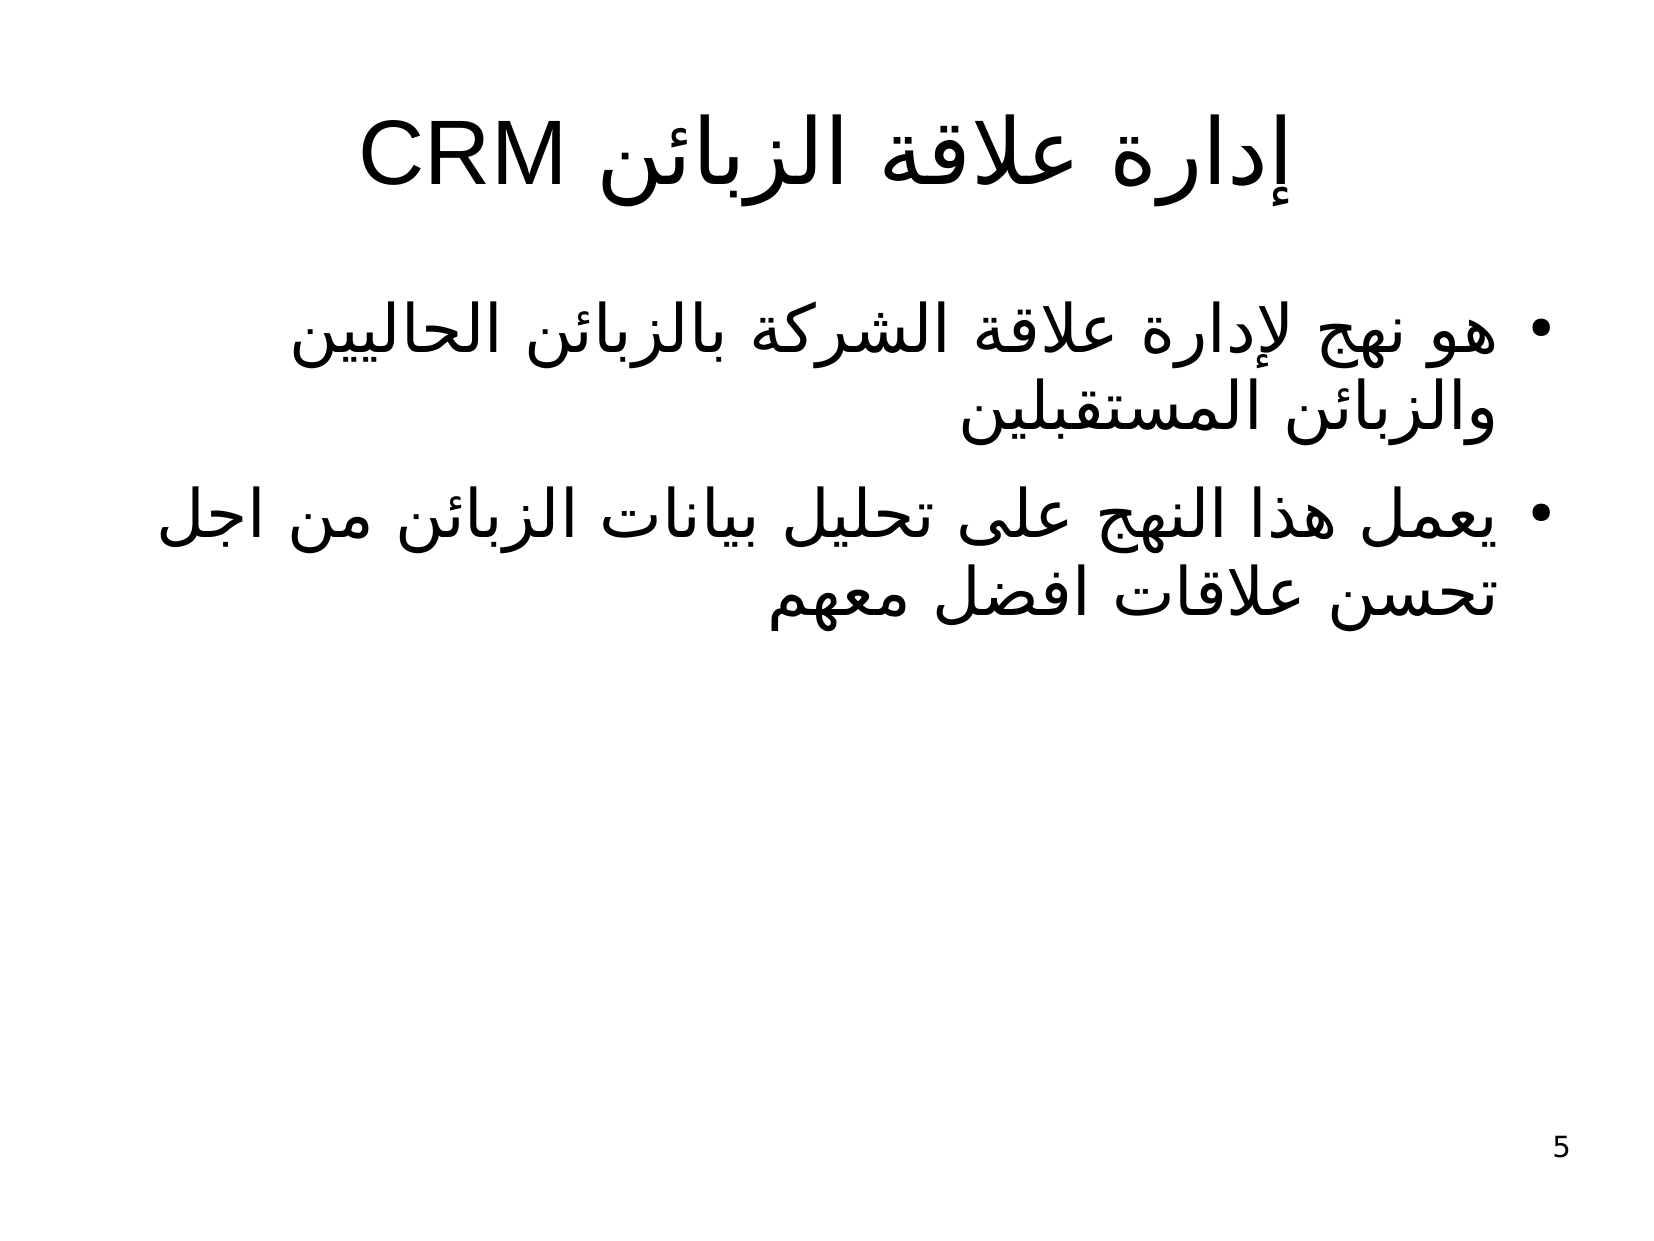

# إدارة علاقة الزبائن CRM
هو نهج لإدارة علاقة الشركة بالزبائن الحاليين والزبائن المستقبلين
يعمل هذا النهج على تحليل بيانات الزبائن من اجل تحسن علاقات افضل معهم
5